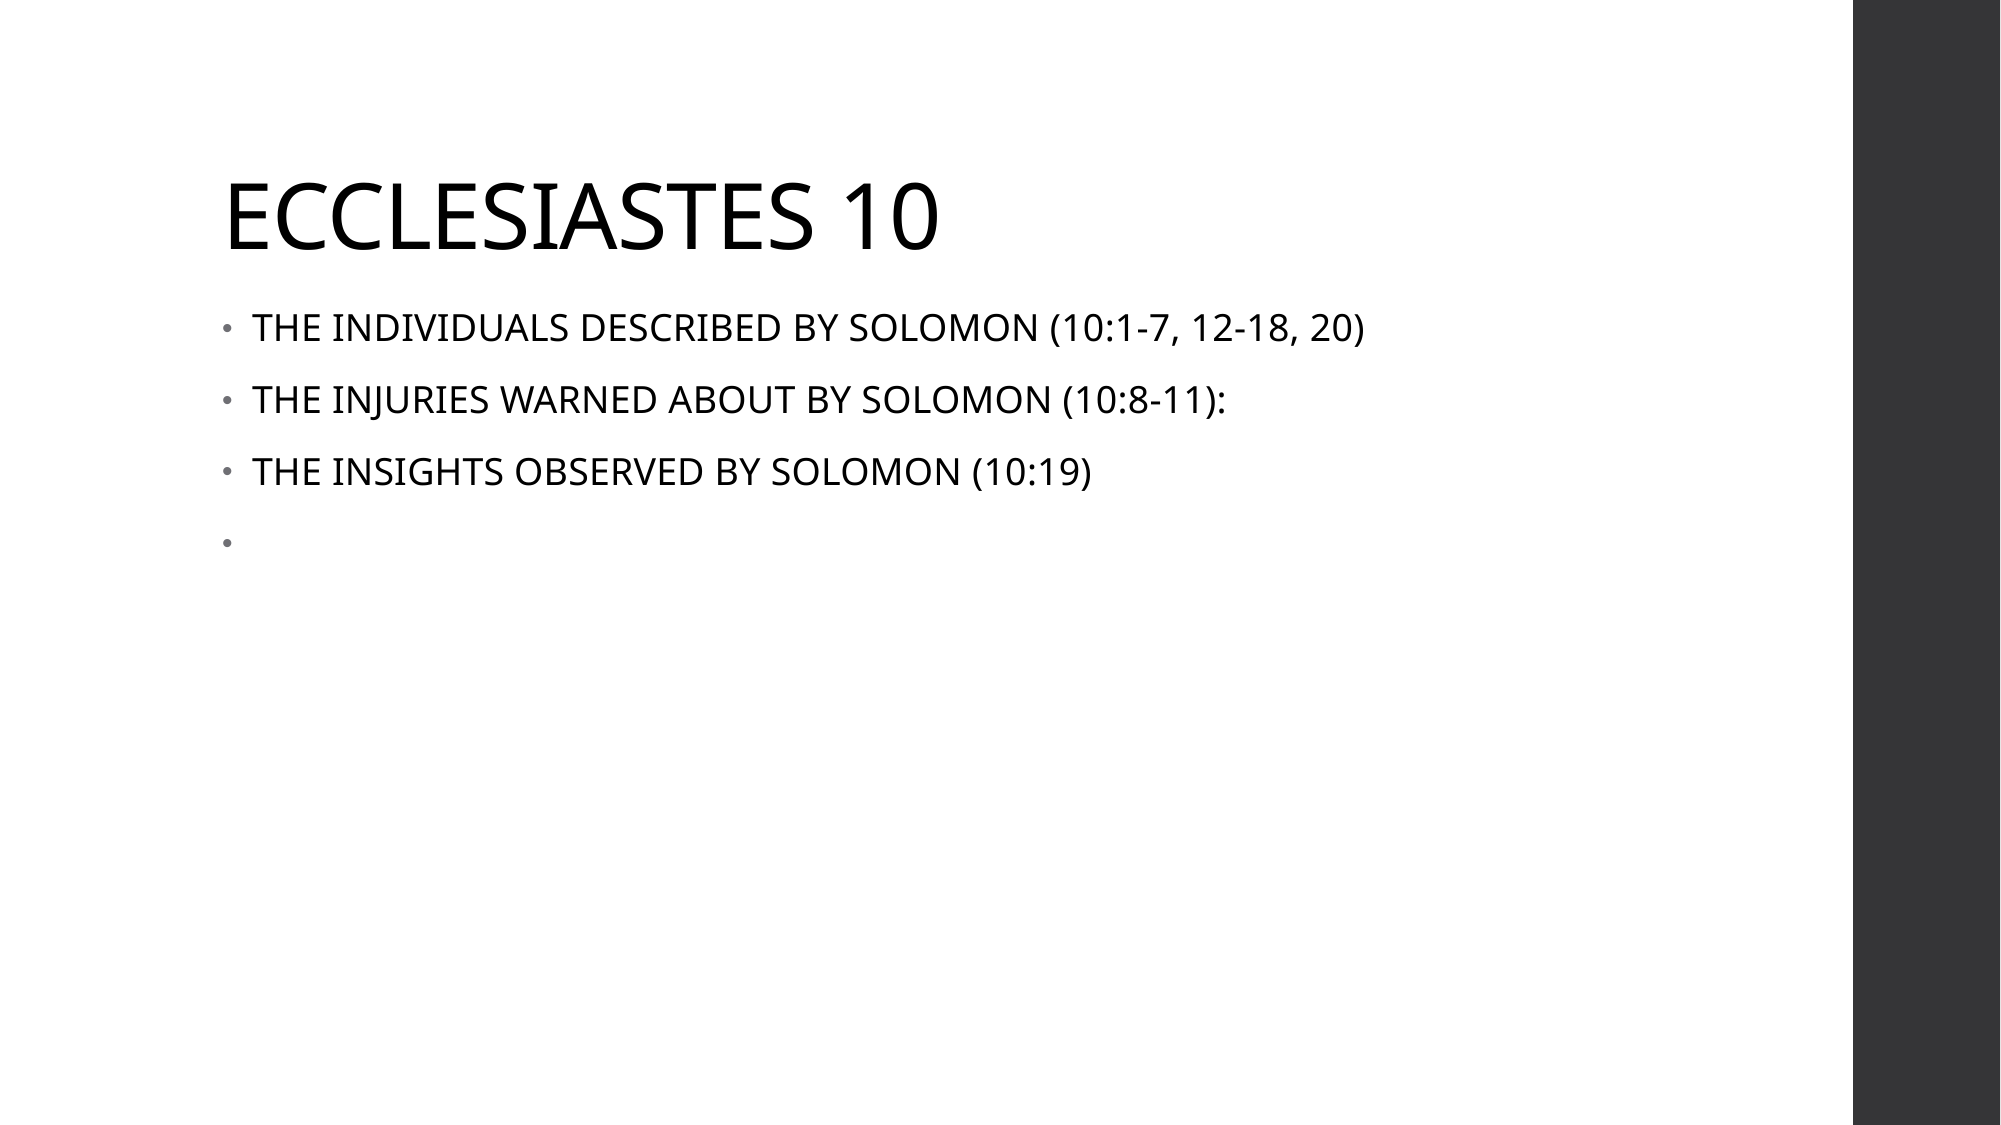

# ECCLESIASTES 10
THE INDIVIDUALS DESCRIBED BY SOLOMON (10:1-7, 12-18, 20)
THE INJURIES WARNED ABOUT BY SOLOMON (10:8-11):
THE INSIGHTS OBSERVED BY SOLOMON (10:19)